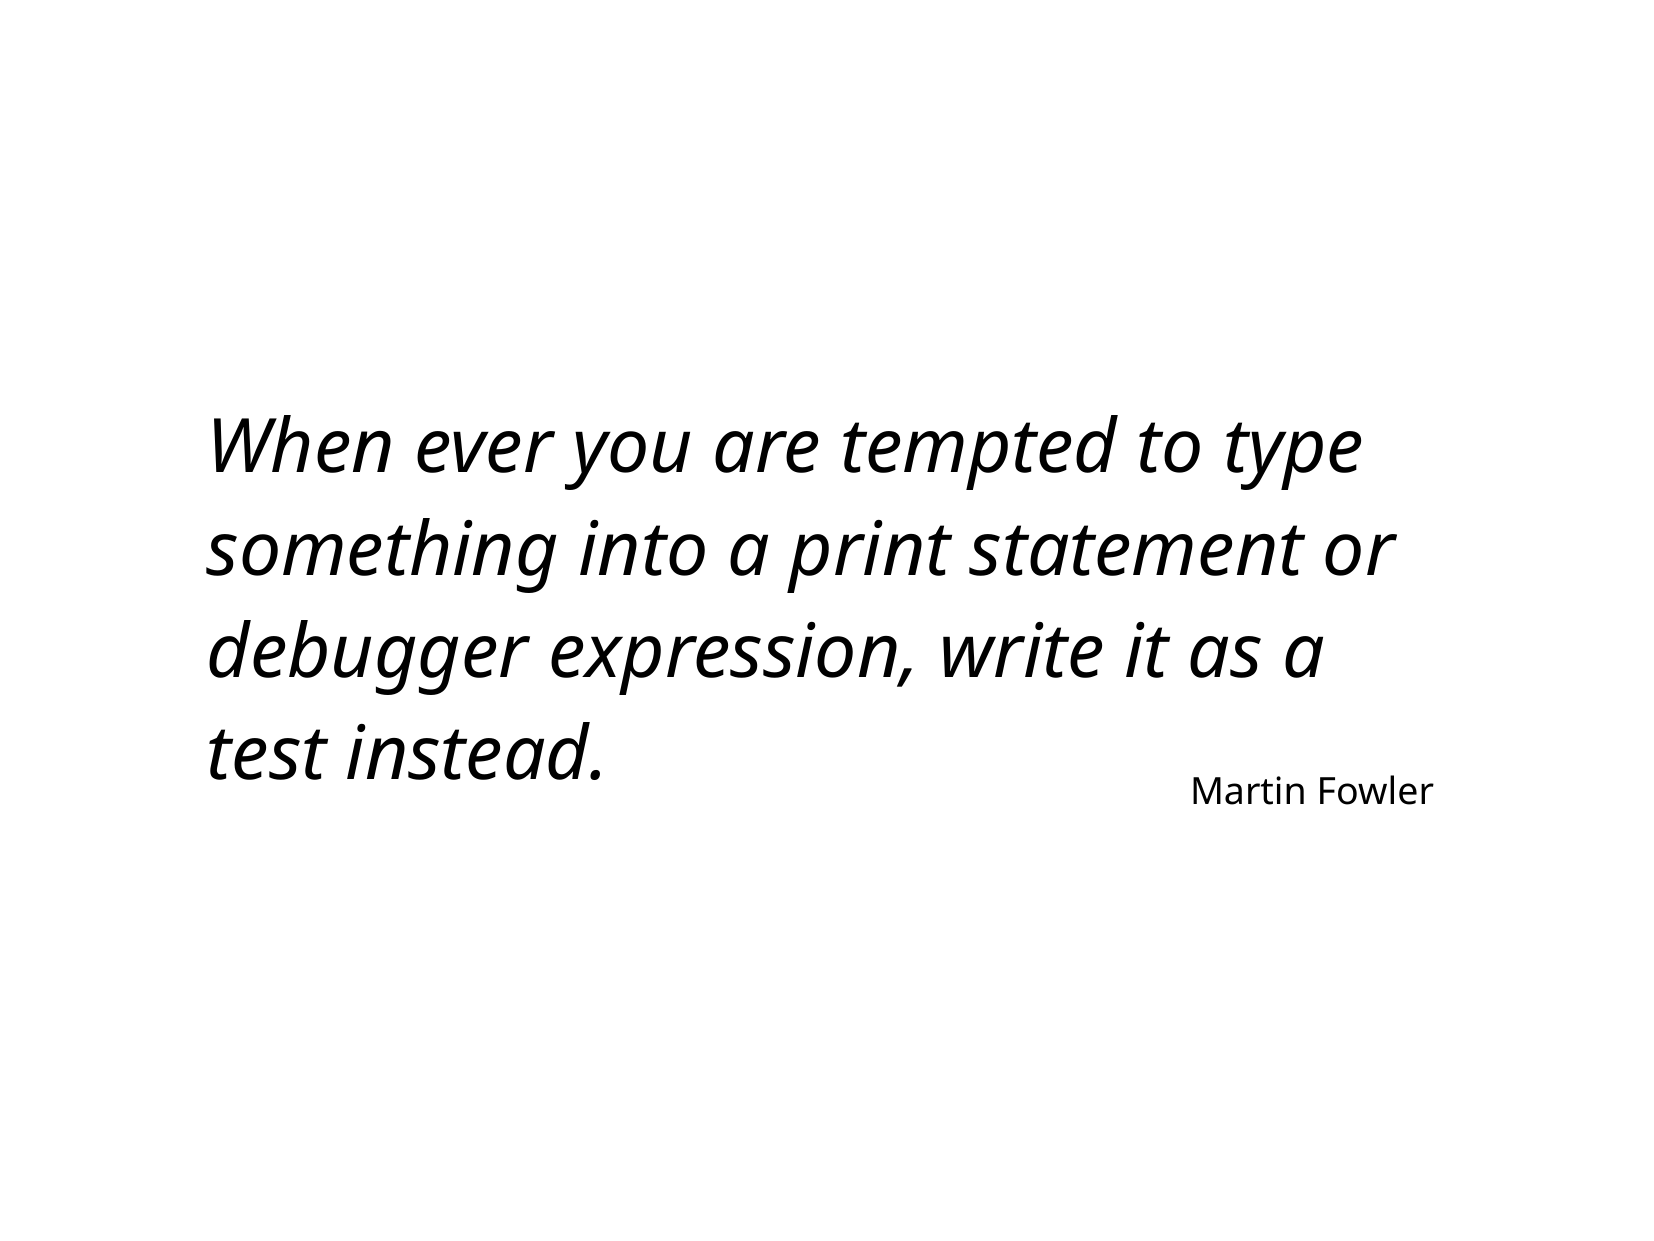

When ever you are tempted to type something into a print statement or debugger expression, write it as a test instead.
Martin Fowler